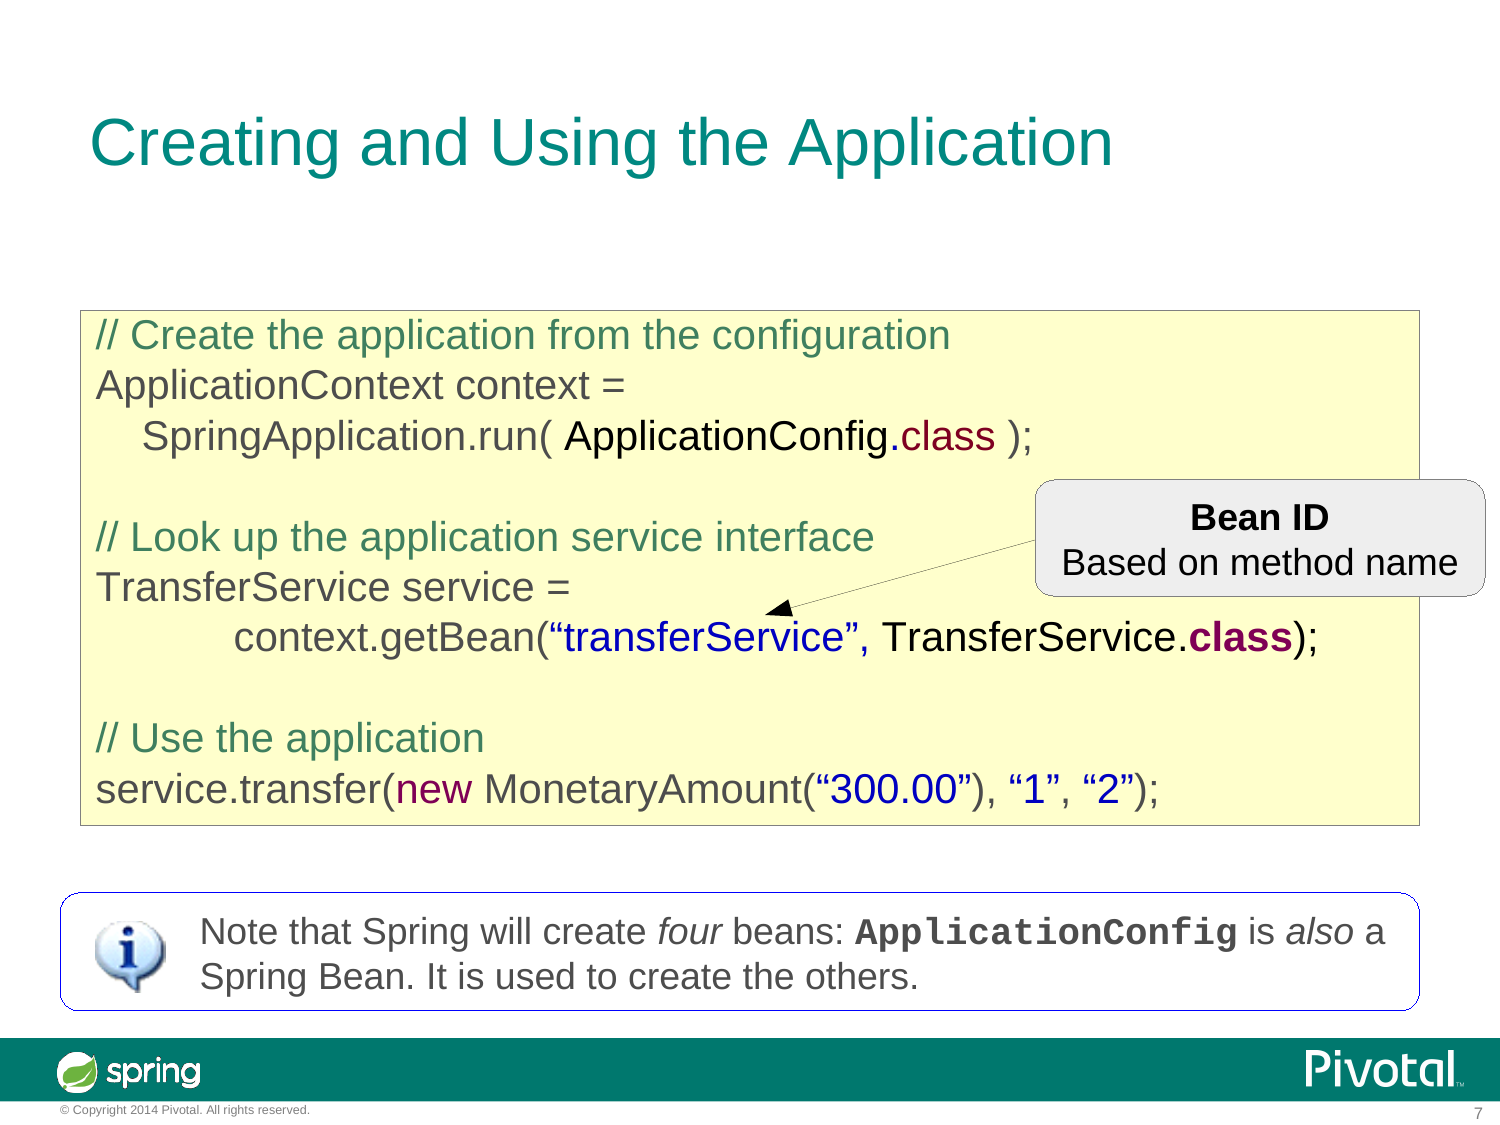

# Creating and Using the Application
// Create the application from the configuration
ApplicationContext context =
 SpringApplication.run( ApplicationConfig.class );
// Look up the application service interface
TransferService service =
 context.getBean(“transferService”, TransferService.class);
// Use the application
service.transfer(new MonetaryAmount(“300.00”), “1”, “2”);
Bean ID
Based on method name
Note that Spring will create four beans: ApplicationConfig is also a Spring Bean. It is used to create the others.